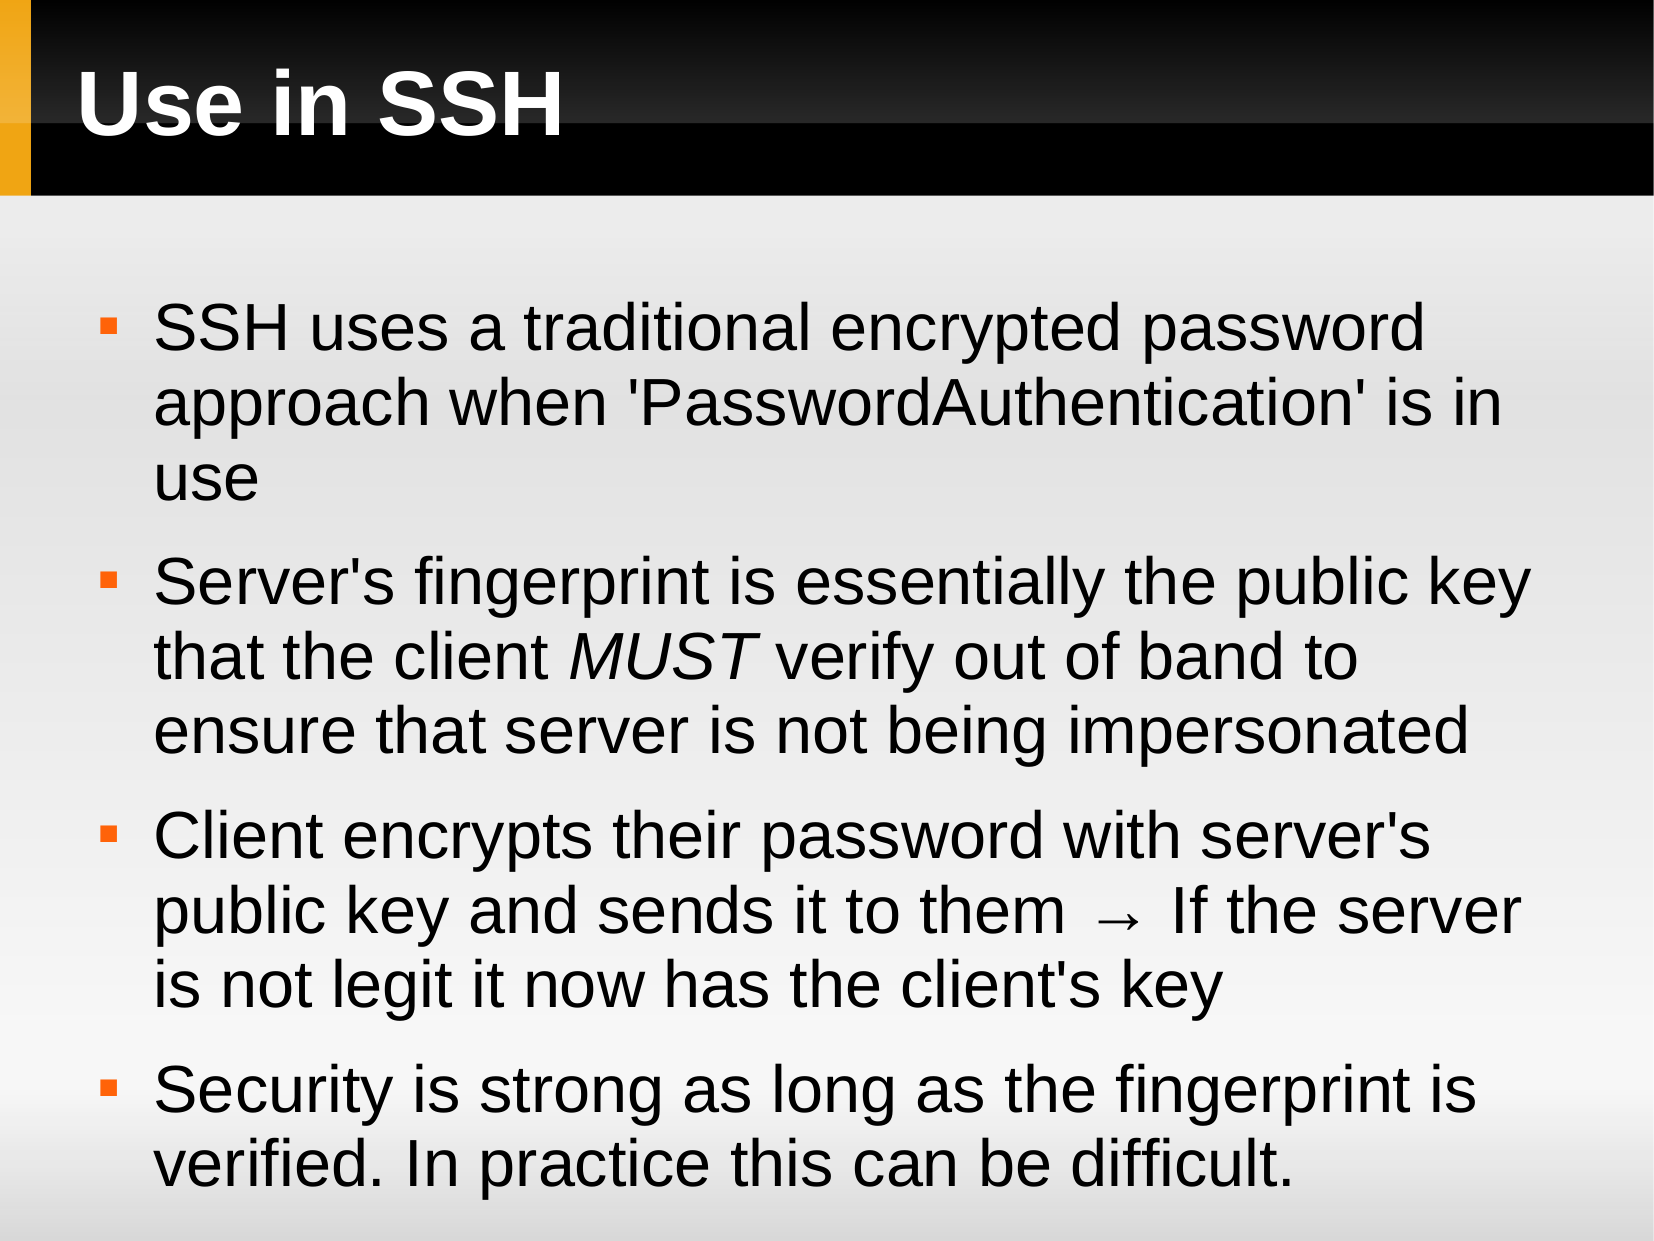

# Use in SSH
SSH uses a traditional encrypted password approach when 'PasswordAuthentication' is in use
Server's fingerprint is essentially the public key that the client MUST verify out of band to ensure that server is not being impersonated
Client encrypts their password with server's public key and sends it to them → If the server is not legit it now has the client's key
Security is strong as long as the fingerprint is verified. In practice this can be difficult.